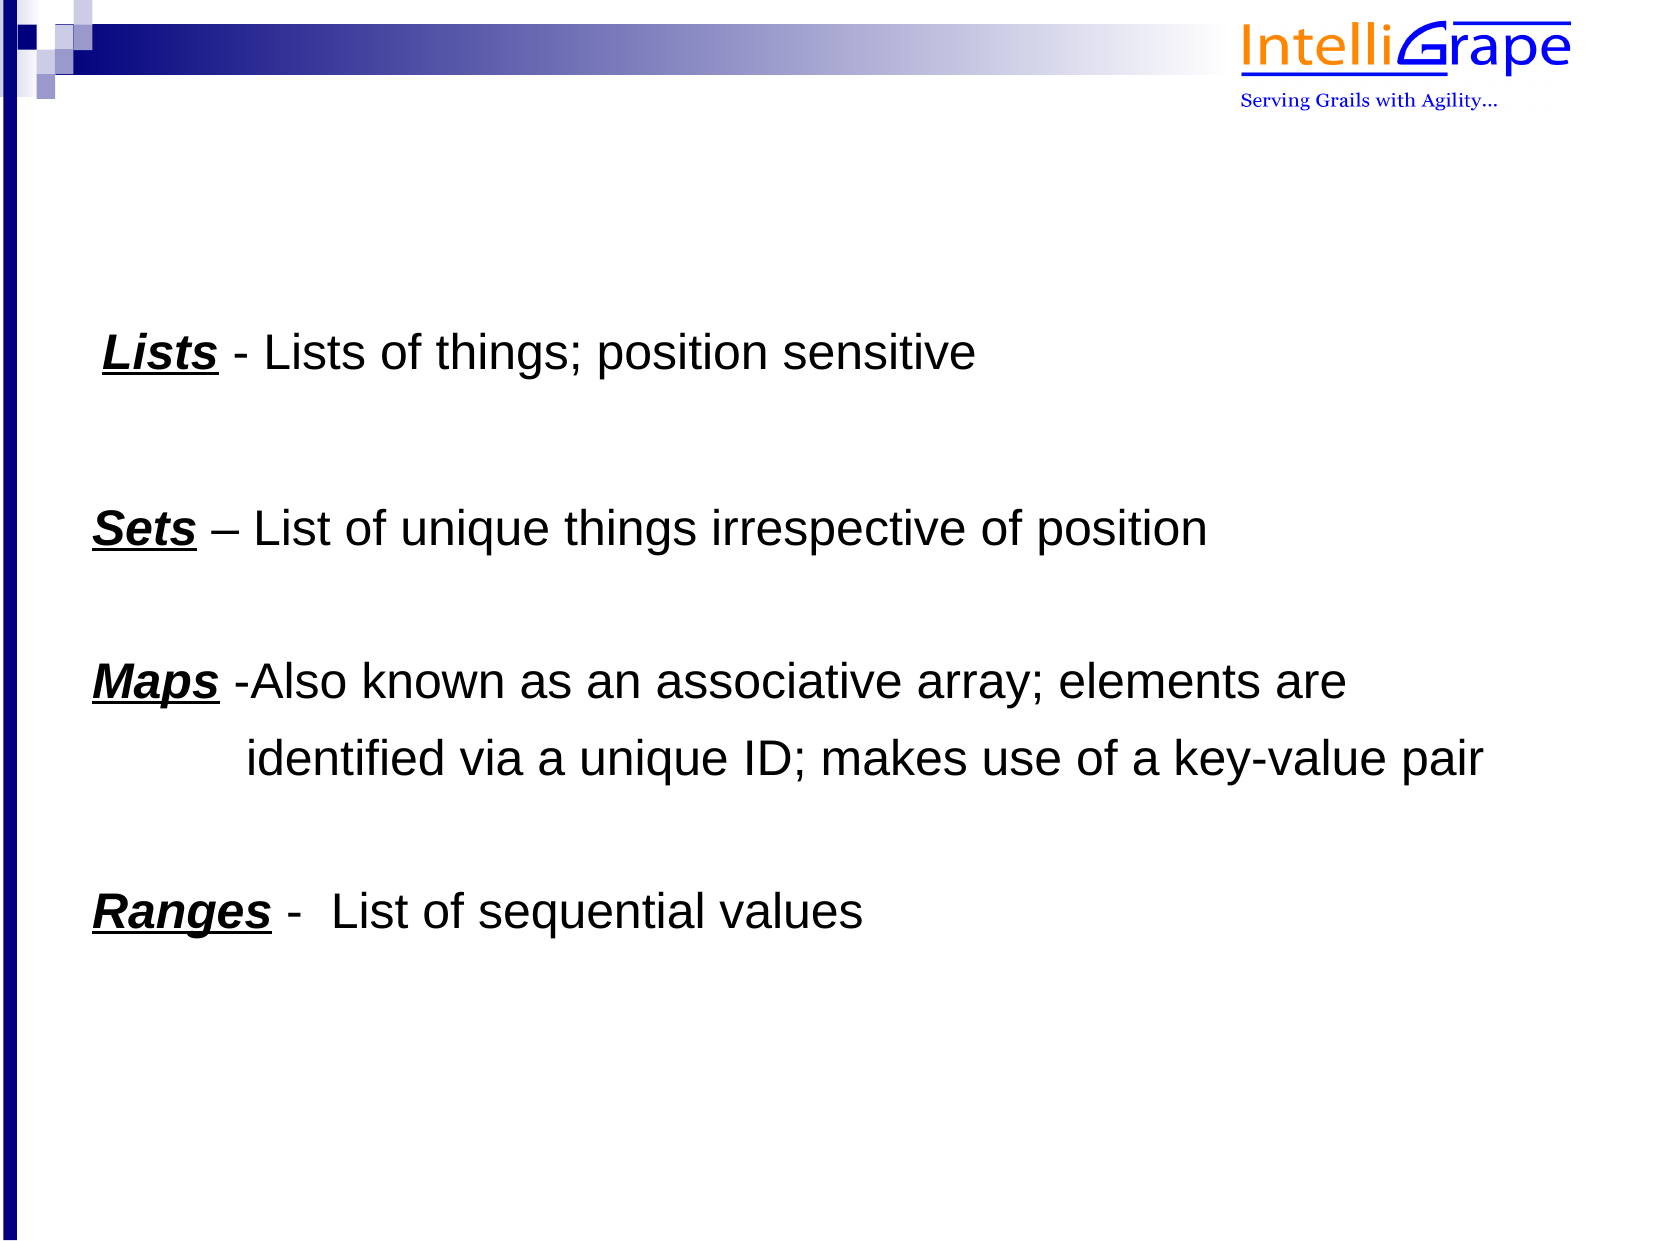

# Lists - Lists of things; position sensitive
Sets – List of unique things irrespective of position
Maps -Also known as an associative array; elements are
 identified via a unique ID; makes use of a key-value pair
Ranges - List of sequential values